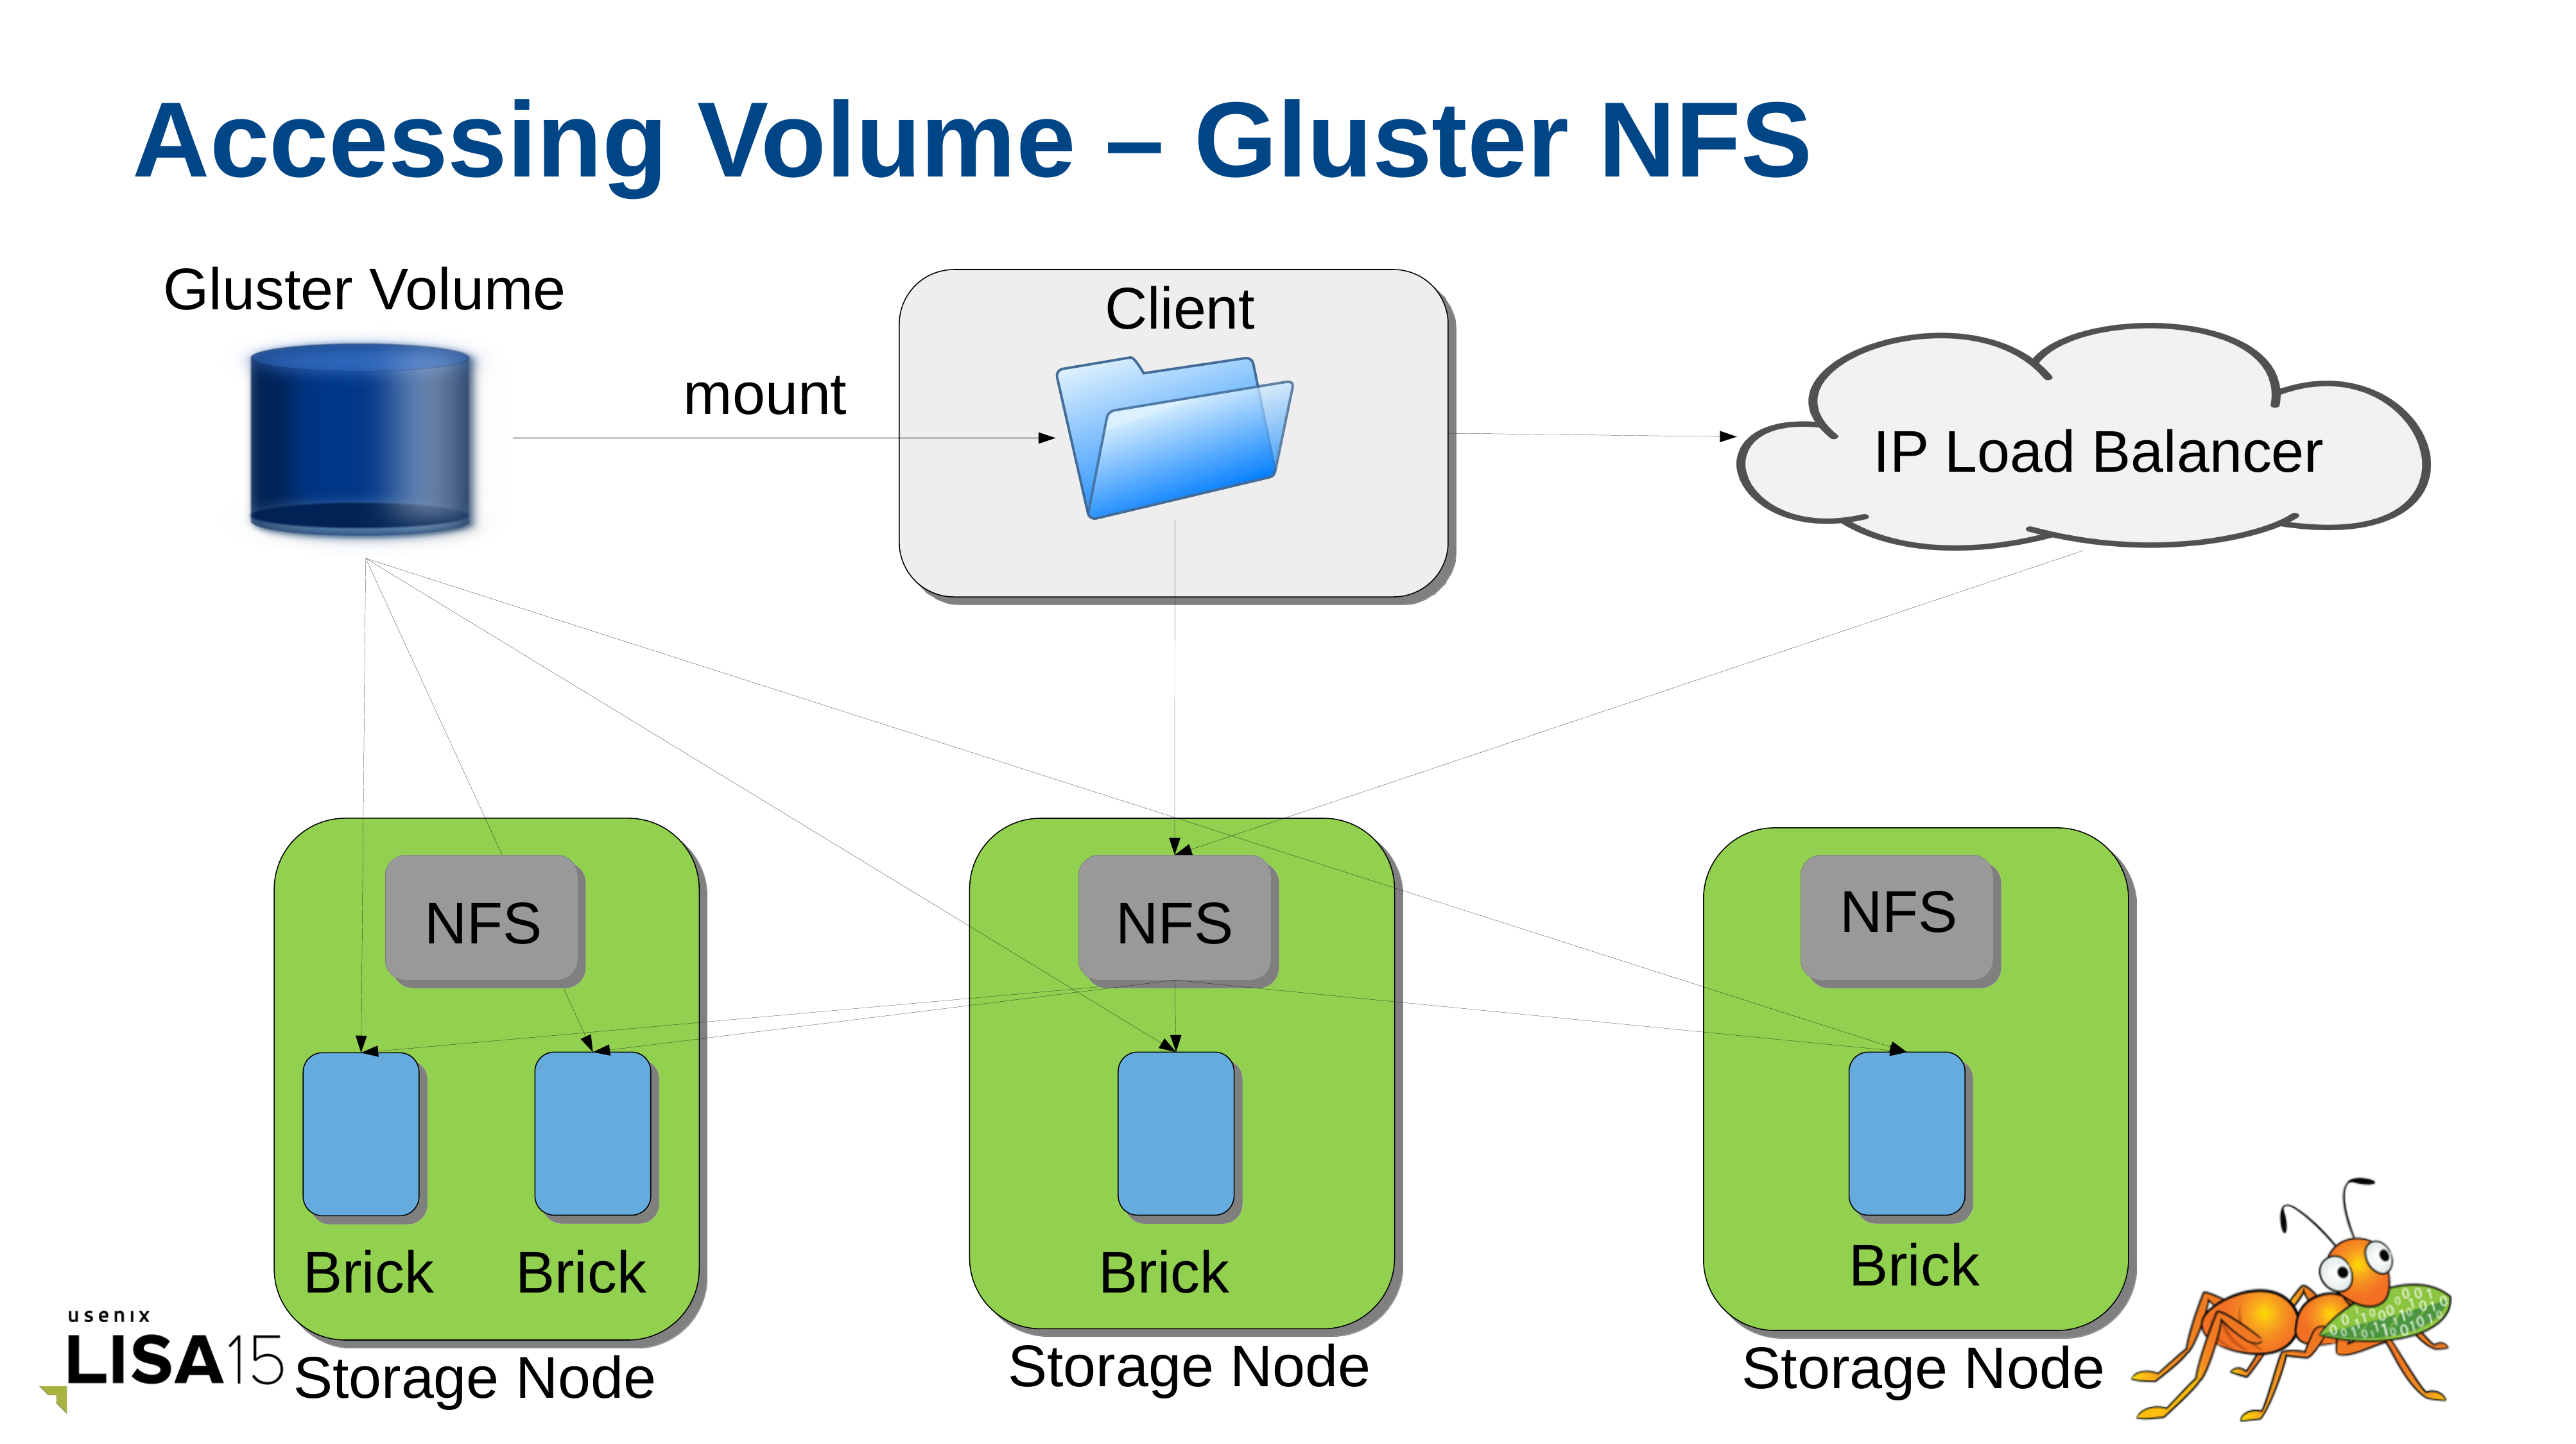

# Accessing Volume – Gluster NFS
Gluster Volume
Client
mount
IP Load Balancer
NFS
NFS
NFS
Brick
Brick
Brick
Brick
Storage Node
Storage Node
Storage Node